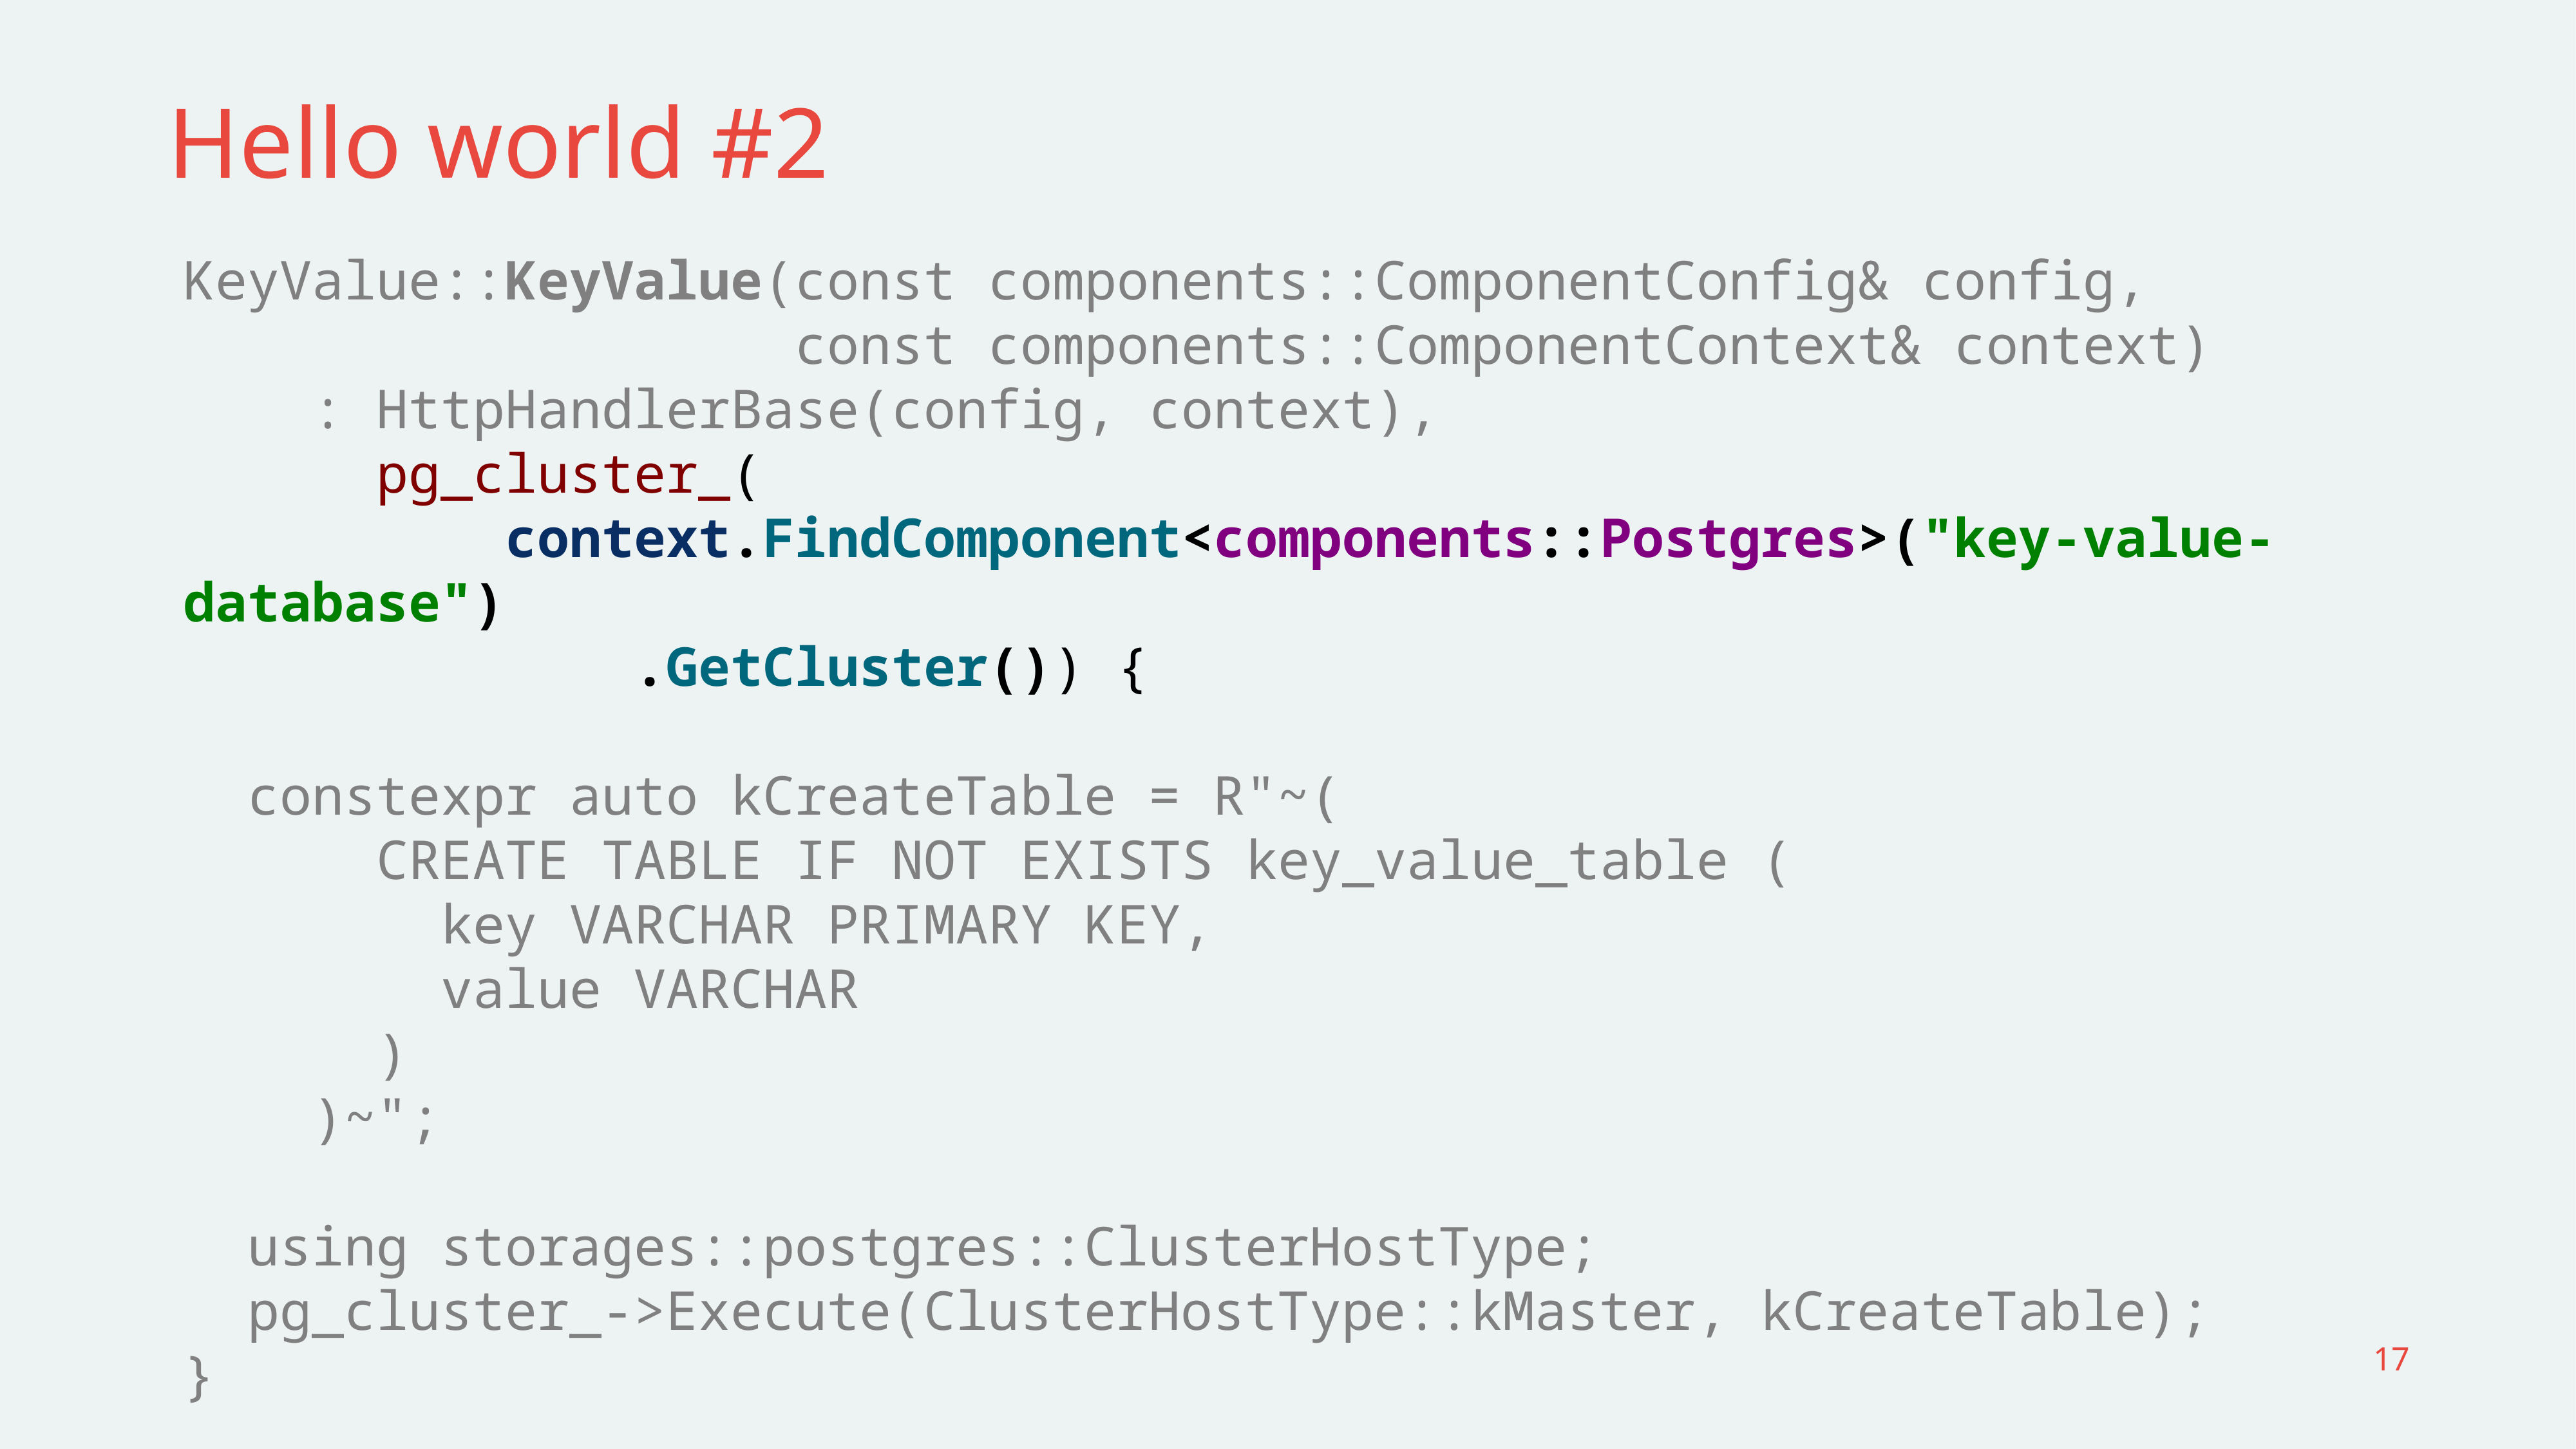

# Hello world #2
KeyValue::KeyValue(const components::ComponentConfig& config,
 const components::ComponentContext& context)
 : HttpHandlerBase(config, context),
 pg_cluster_(
 context.FindComponent<components::Postgres>("key-value-database")
 .GetCluster()) {
 constexpr auto kCreateTable = R"~(
 CREATE TABLE IF NOT EXISTS key_value_table (
 key VARCHAR PRIMARY KEY,
 value VARCHAR
 )
 )~";
 using storages::postgres::ClusterHostType;
 pg_cluster_->Execute(ClusterHostType::kMaster, kCreateTable);
}